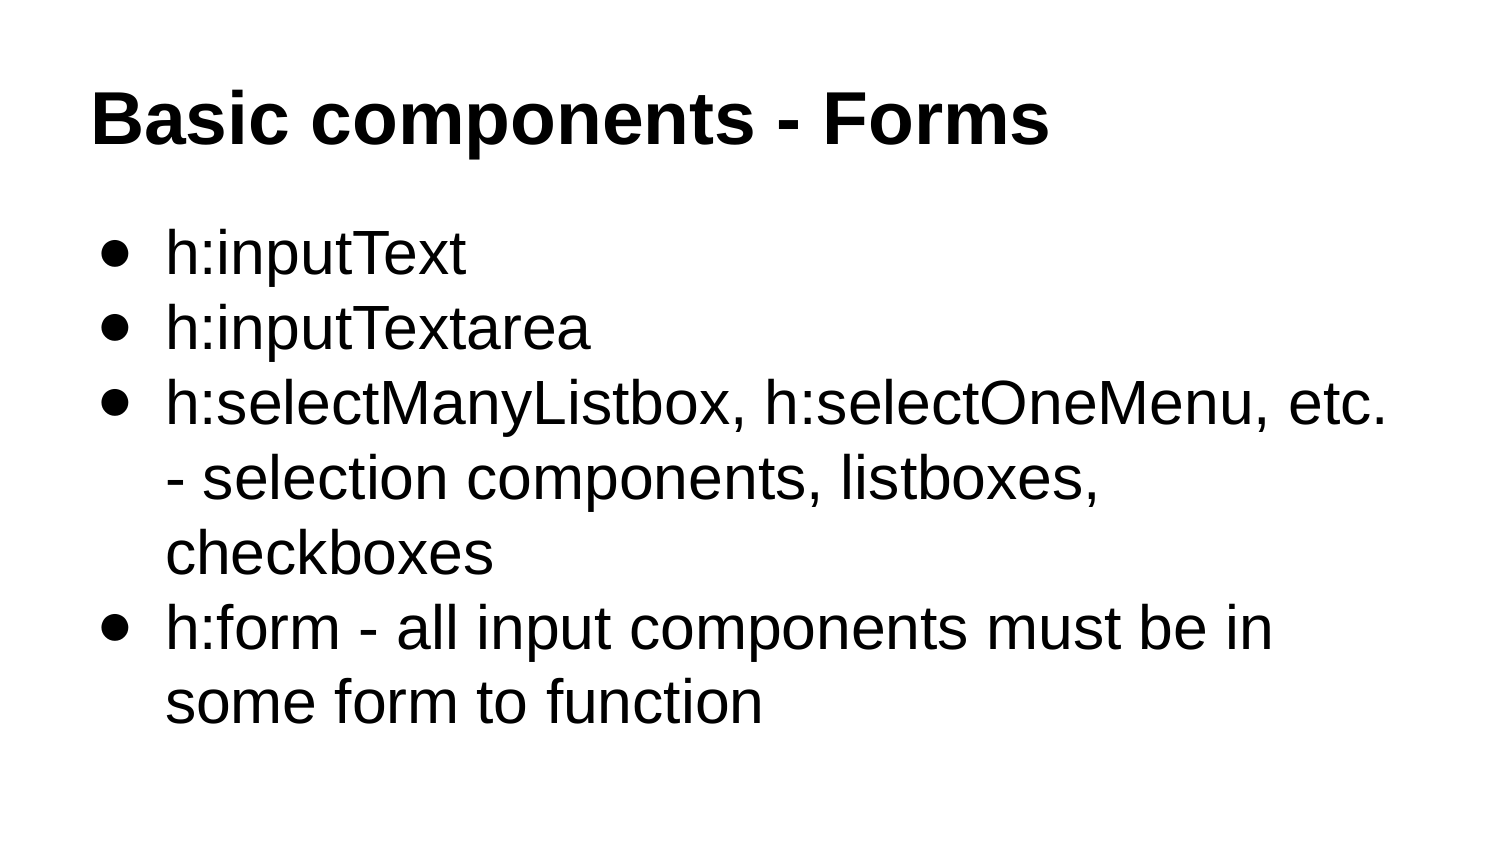

# Basic components - Forms
h:inputText
h:inputTextarea
h:selectManyListbox, h:selectOneMenu, etc. - selection components, listboxes, checkboxes
h:form - all input components must be in some form to function